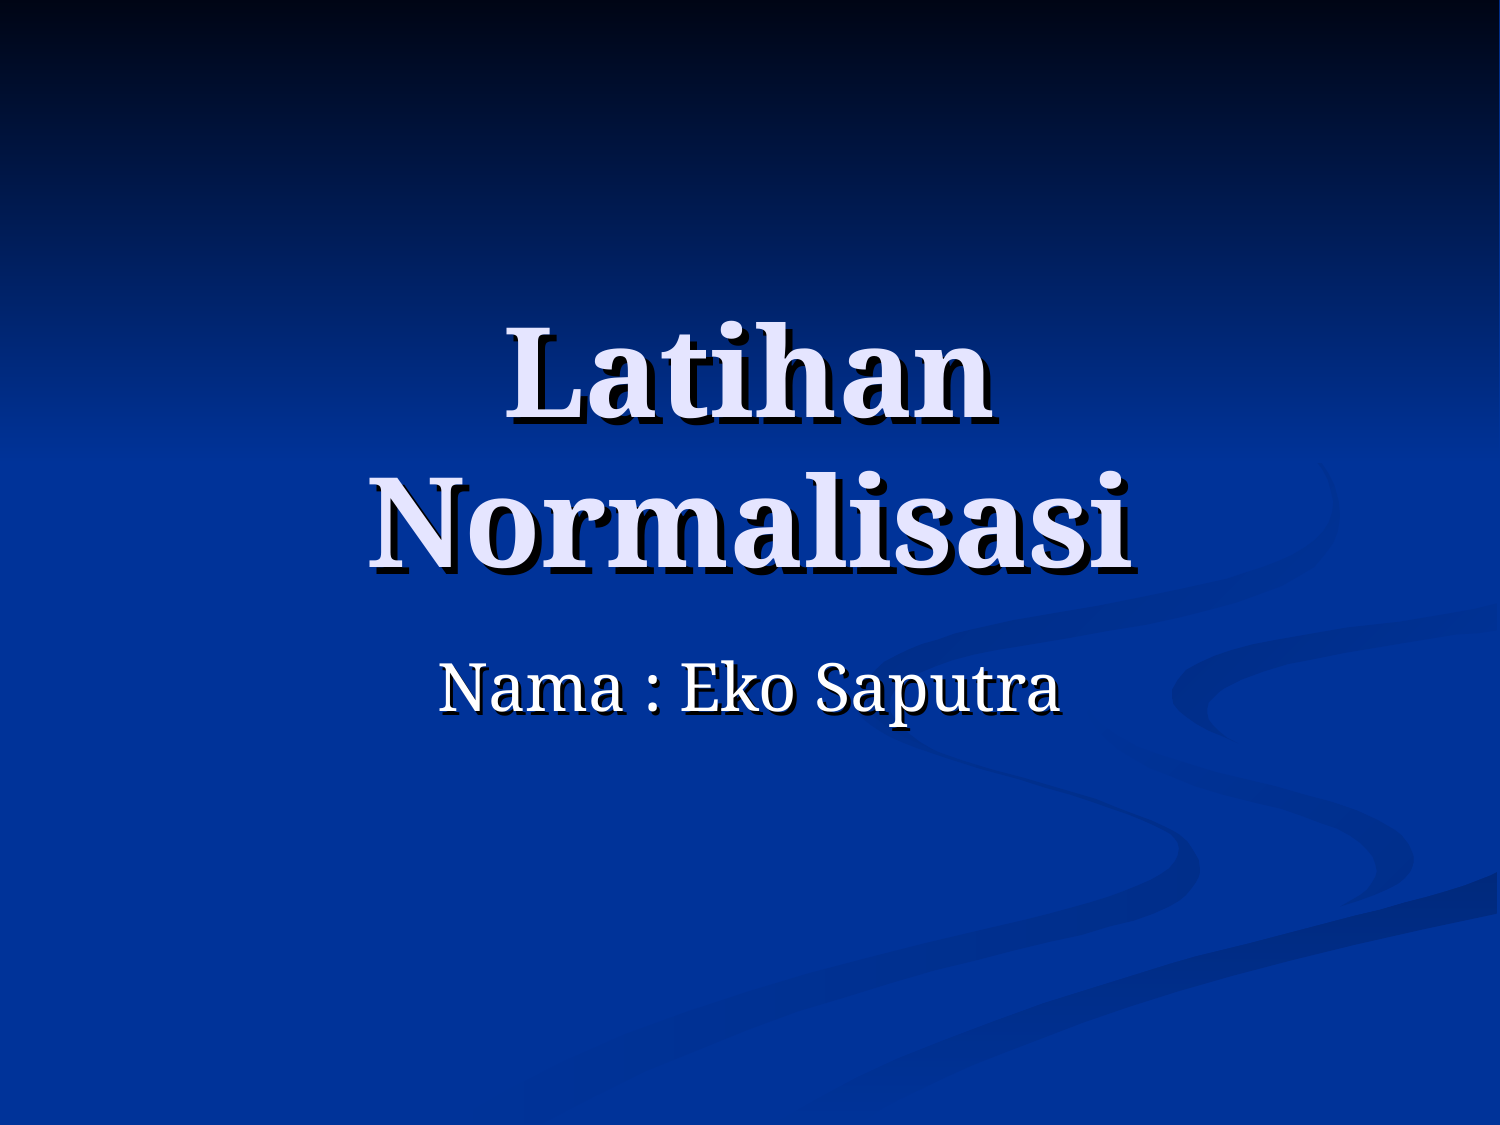

# Latihan Normalisasi
Nama : Eko Saputra